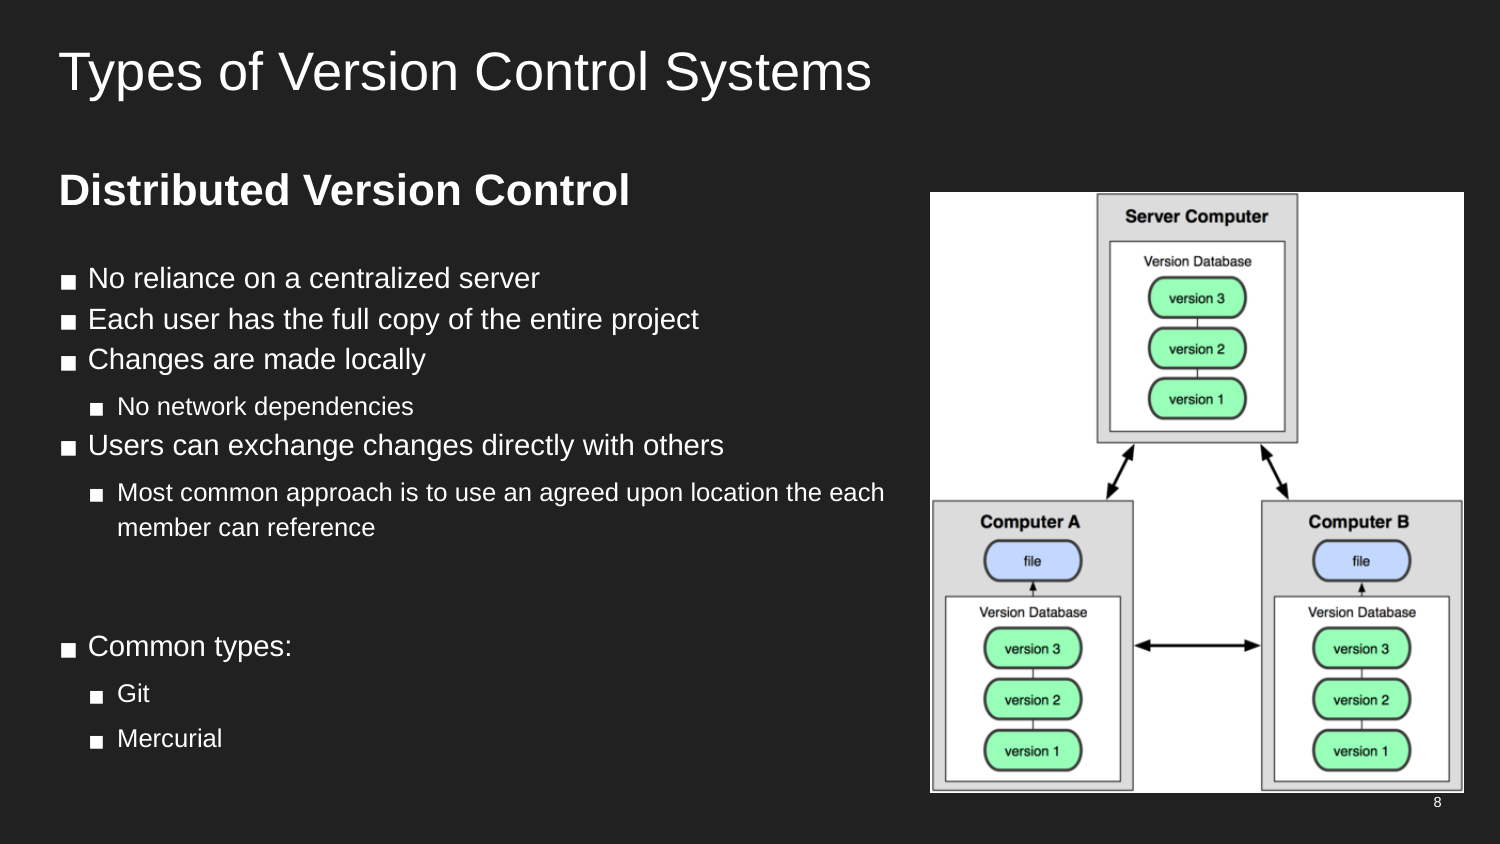

Types of Version Control Systems
# Distributed Version Control
No reliance on a centralized server
Each user has the full copy of the entire project
Changes are made locally
No network dependencies
Users can exchange changes directly with others
Most common approach is to use an agreed upon location the each member can reference
Common types:
Git
Mercurial